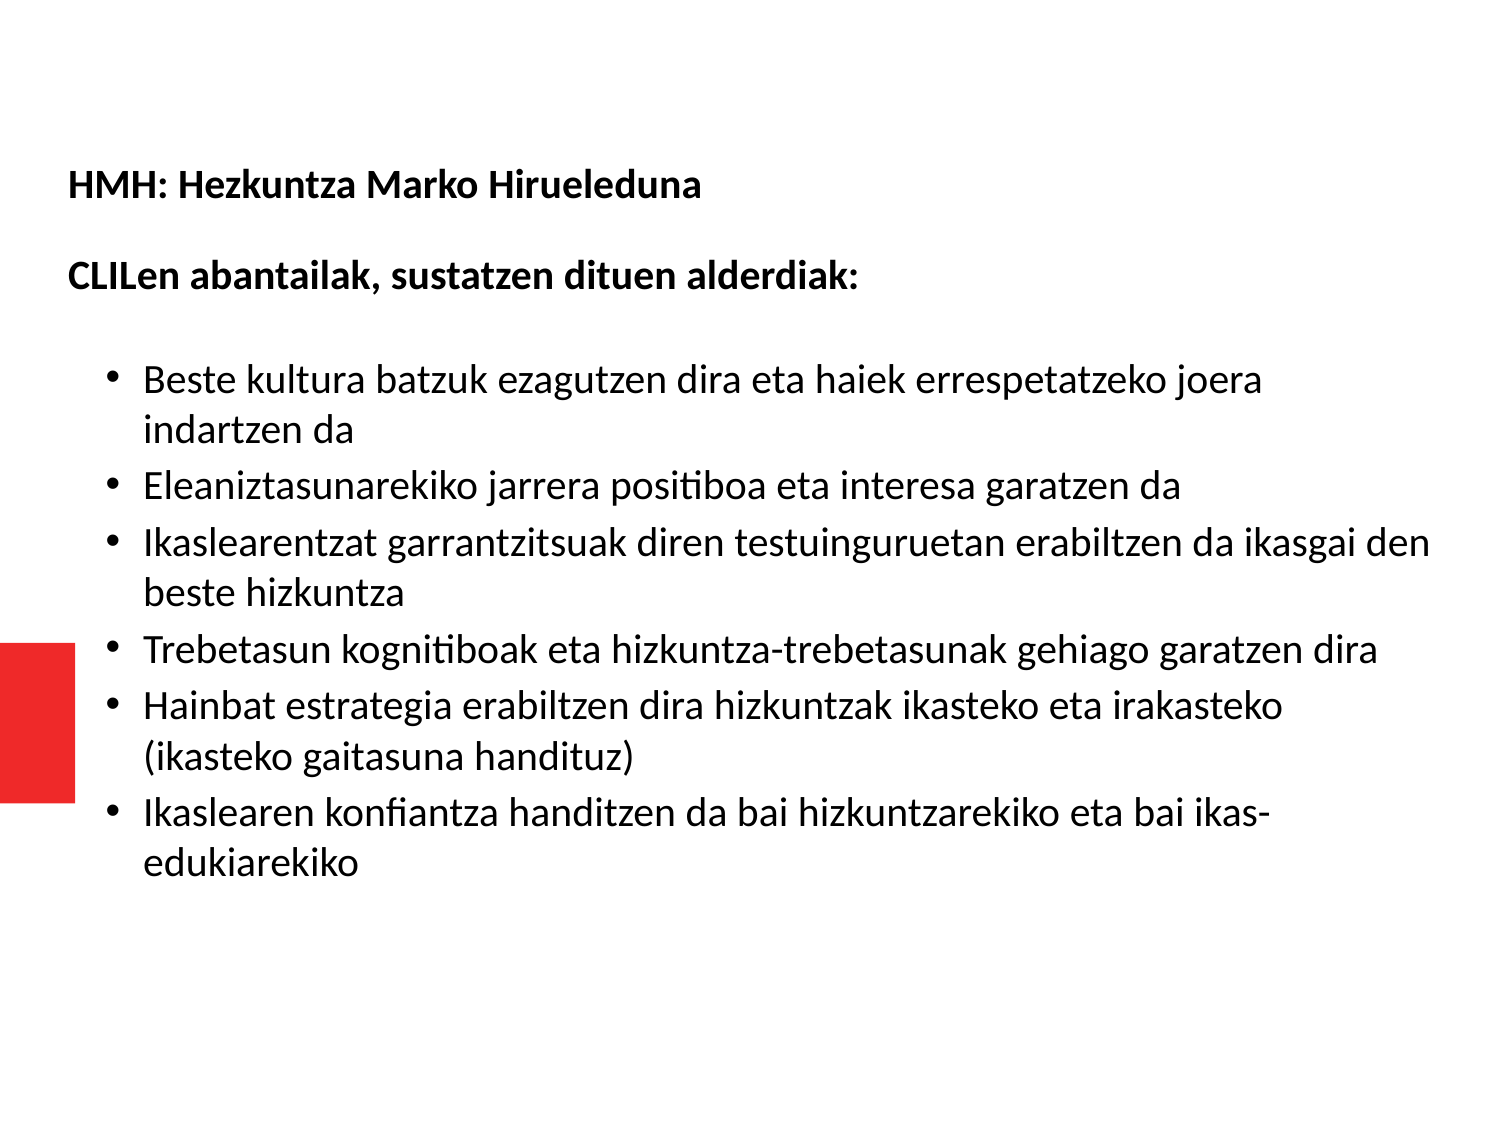

# HMH: Hezkuntza Marko Hirueleduna
CLILen abantailak, sustatzen dituen alderdiak:
Beste kultura batzuk ezagutzen dira eta haiek errespetatzeko joera indartzen da
Eleaniztasunarekiko jarrera positiboa eta interesa garatzen da
Ikaslearentzat garrantzitsuak diren testuinguruetan erabiltzen da ikasgai den beste hizkuntza
Trebetasun kognitiboak eta hizkuntza-trebetasunak gehiago garatzen dira
Hainbat estrategia erabiltzen dira hizkuntzak ikasteko eta irakasteko (ikasteko gaitasuna handituz)
Ikaslearen konfiantza handitzen da bai hizkuntzarekiko eta bai ikas-edukiarekiko